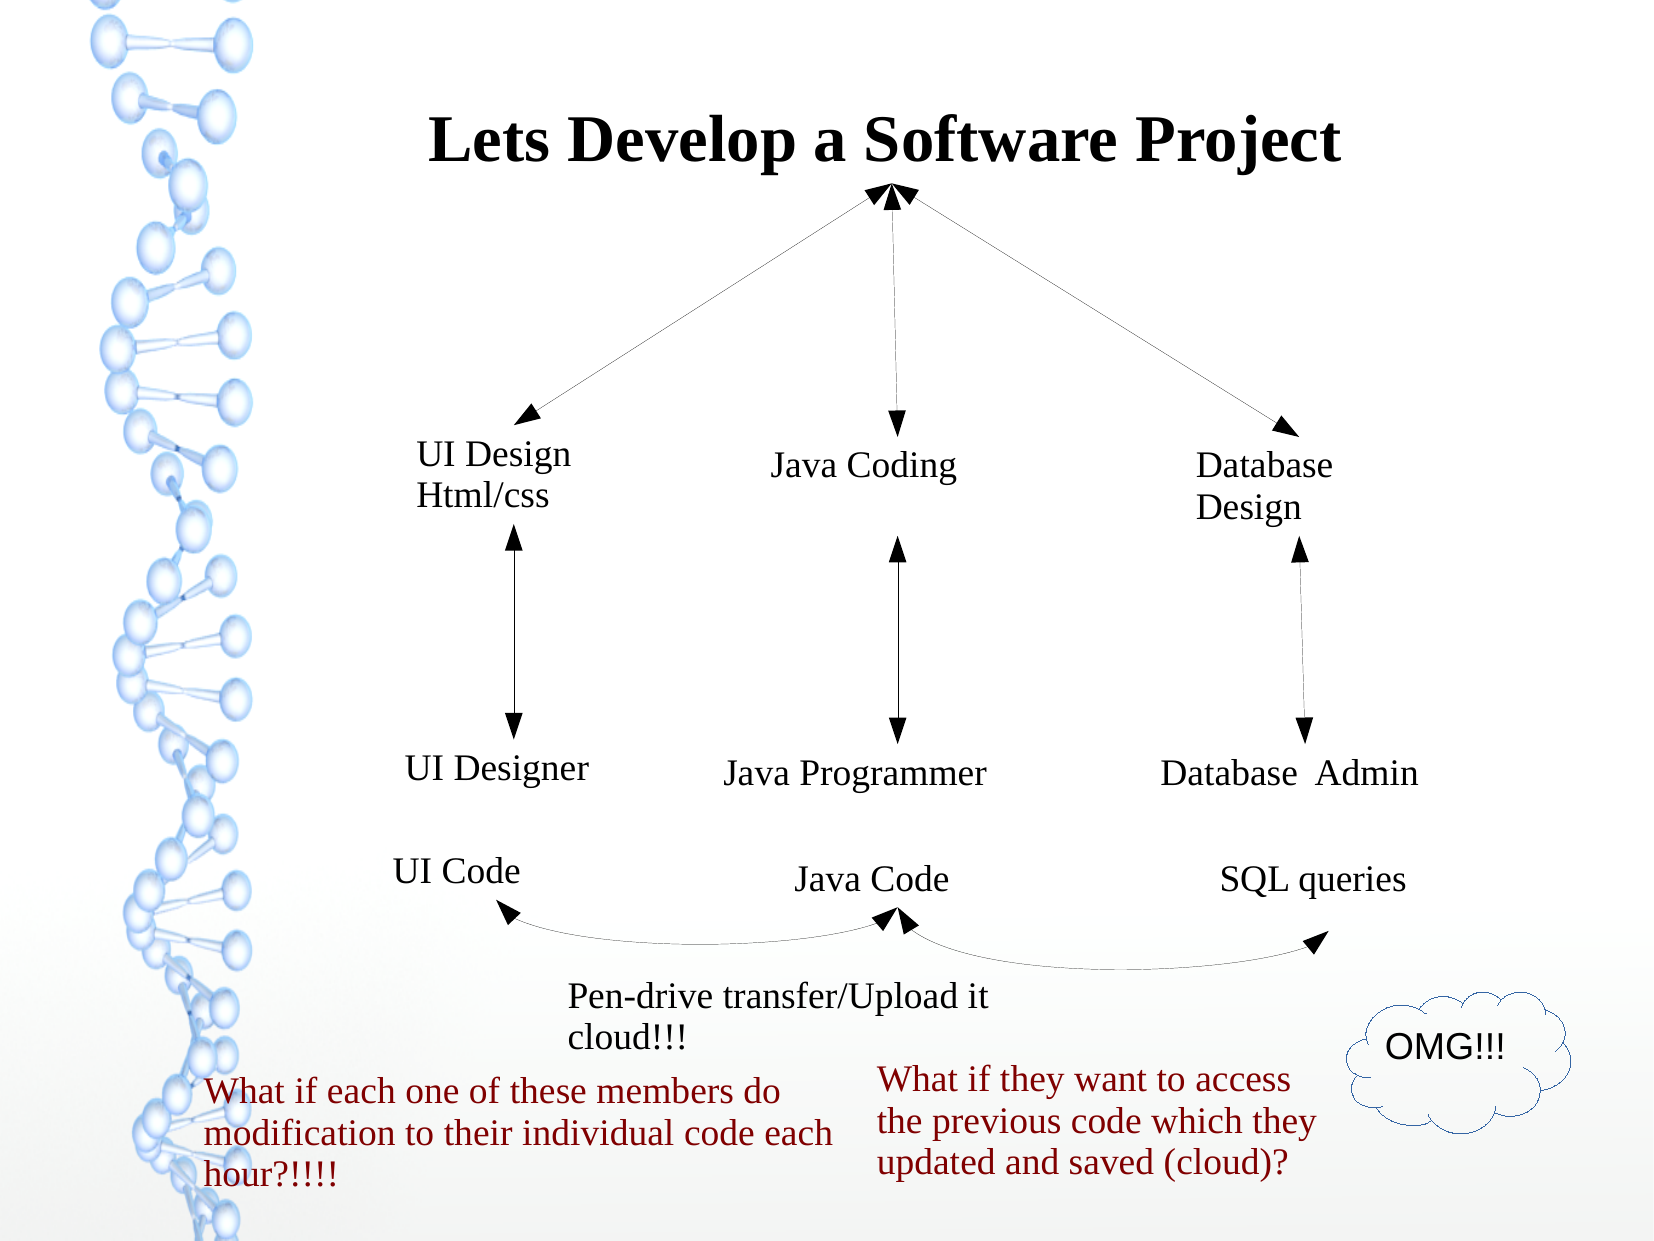

Lets Develop a Software Project
UI Design
Html/css
Java Coding
Database Design
UI Designer
Java Programmer
Database Admin
UI Code
Java Code
SQL queries
Pen-drive transfer/Upload it cloud!!!
OMG!!!
What if they want to access the previous code which they updated and saved (cloud)?
What if each one of these members do modification to their individual code each hour?!!!!